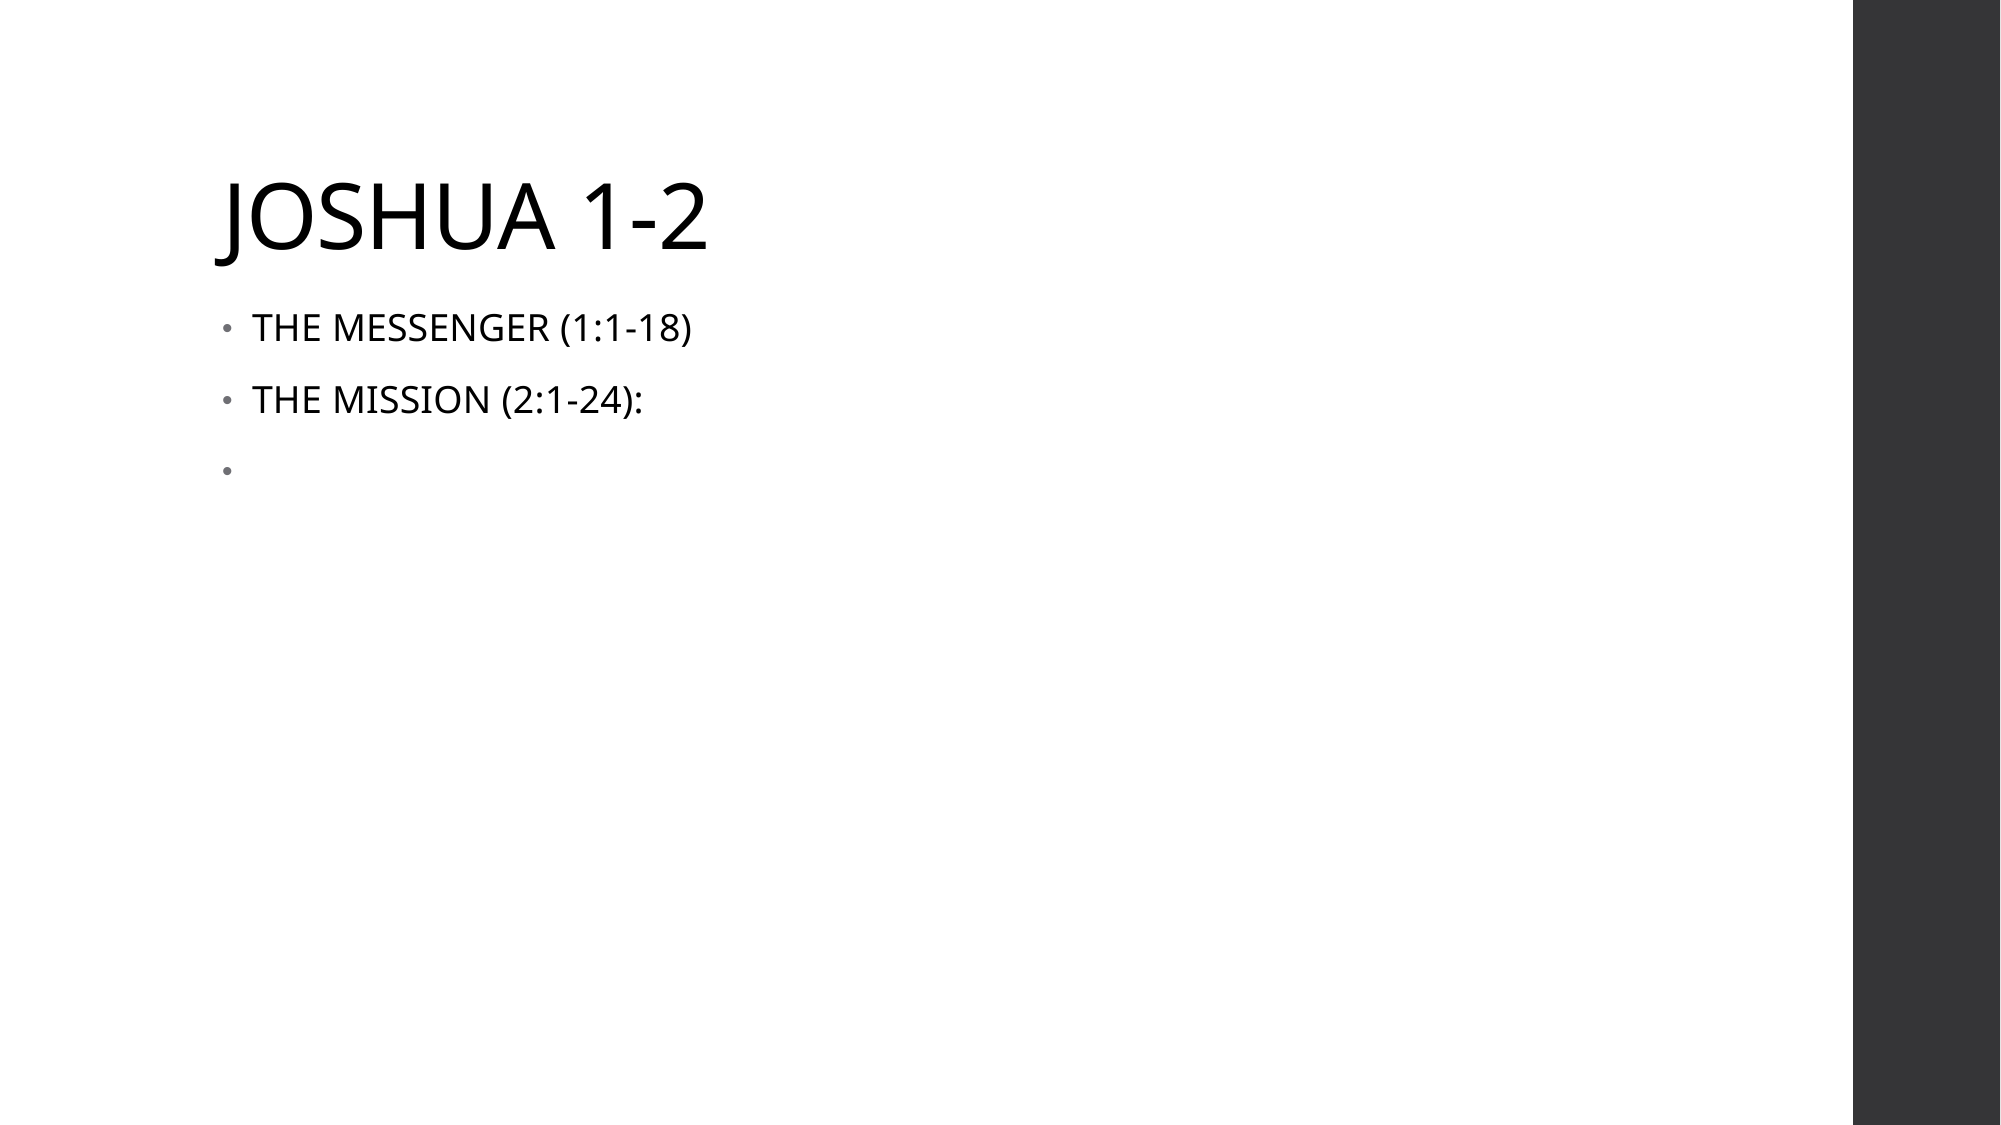

# JOSHUA 1-2
THE MESSENGER (1:1-18)
THE MISSION (2:1-24):